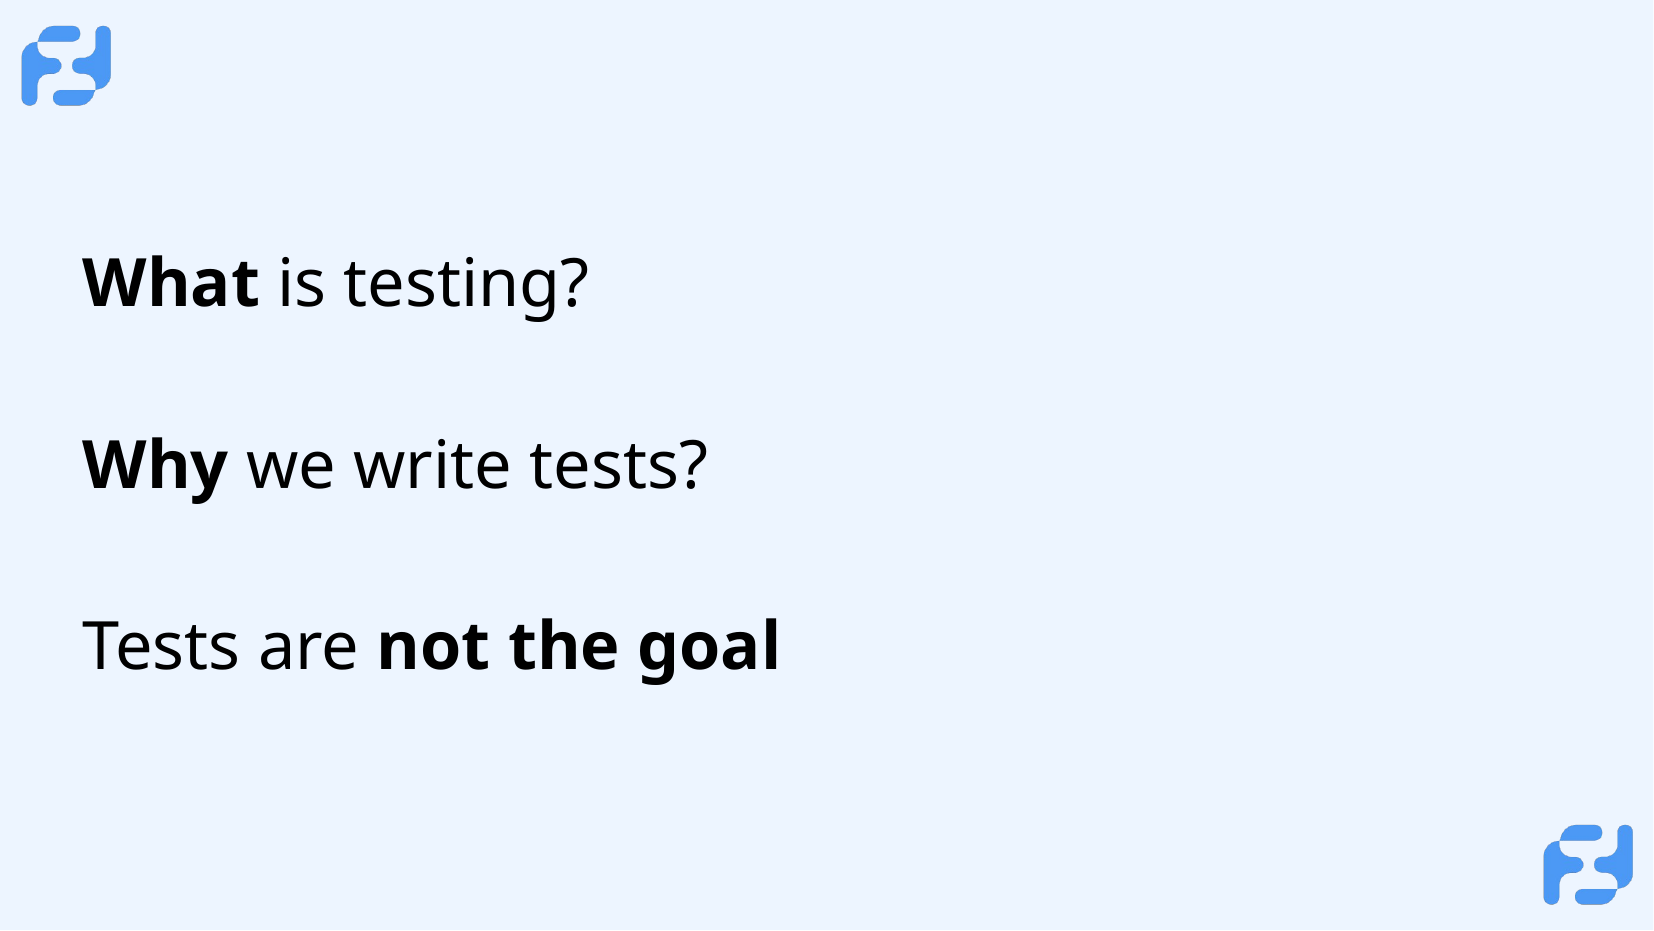

# What is testing?
Why we write tests?
Tests are not the goal